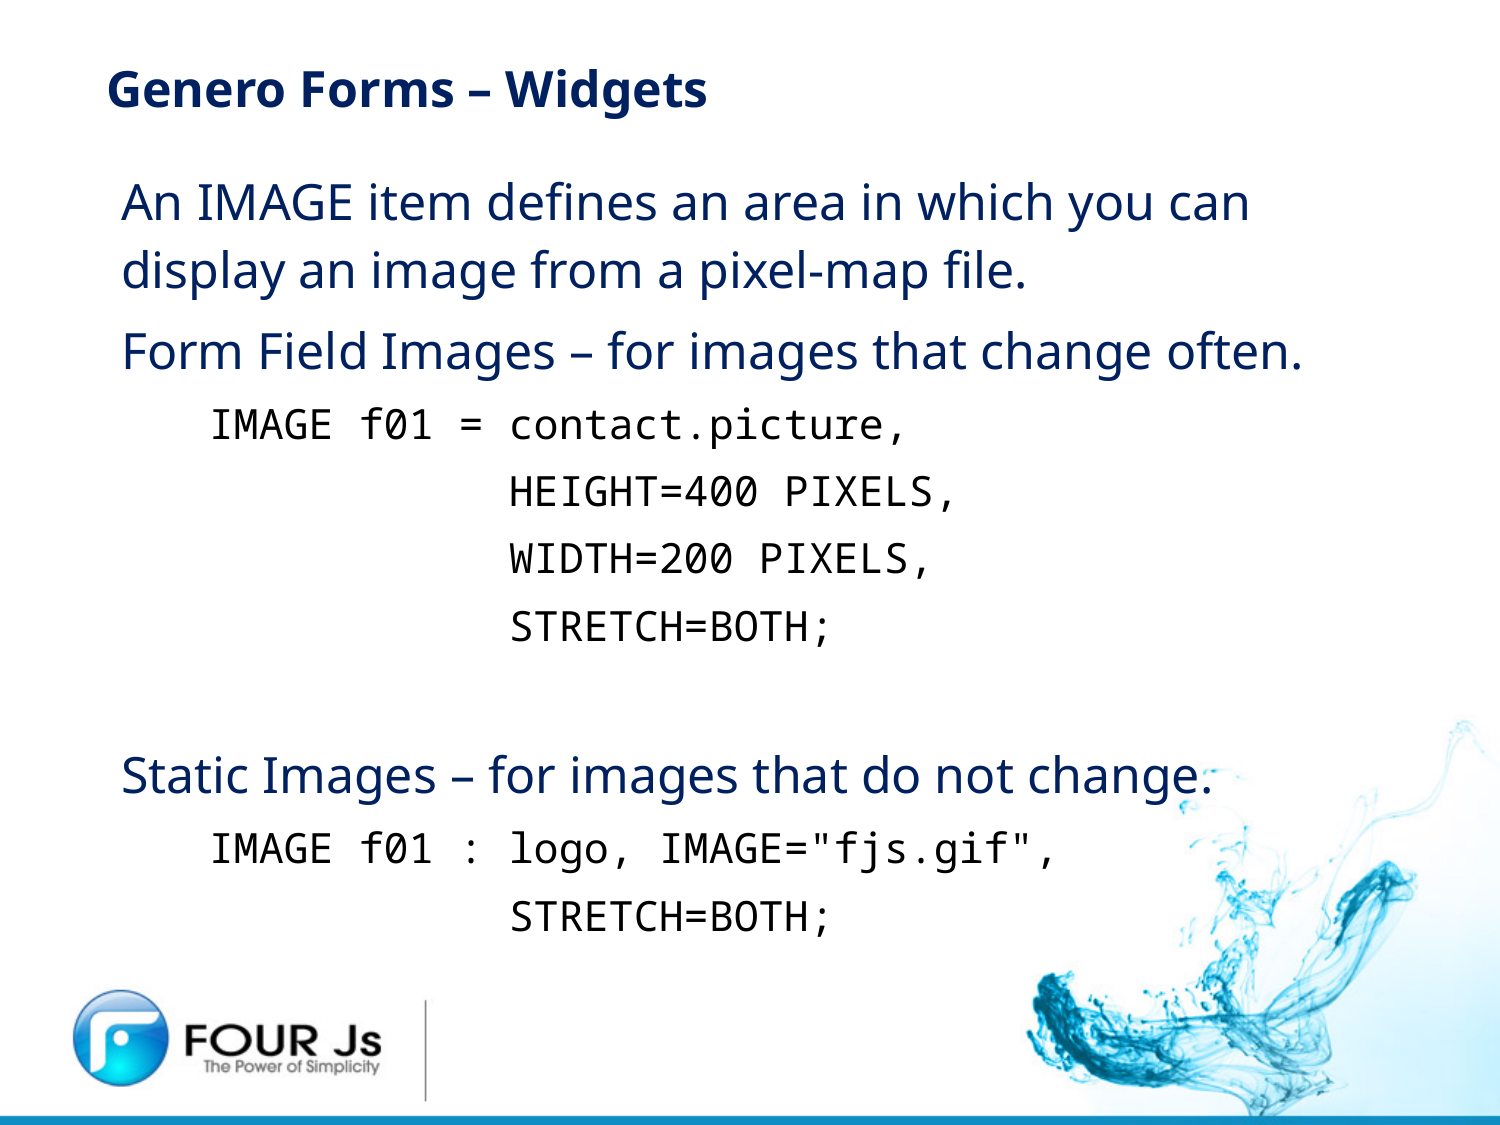

# Genero Forms – Widgets
An IMAGE item defines an area in which you can display an image from a pixel-map file.
Form Field Images – for images that change often.
IMAGE f01 = contact.picture,
 HEIGHT=400 PIXELS,
 WIDTH=200 PIXELS,
 STRETCH=BOTH;
Static Images – for images that do not change.
IMAGE f01 : logo, IMAGE="fjs.gif",
 STRETCH=BOTH;